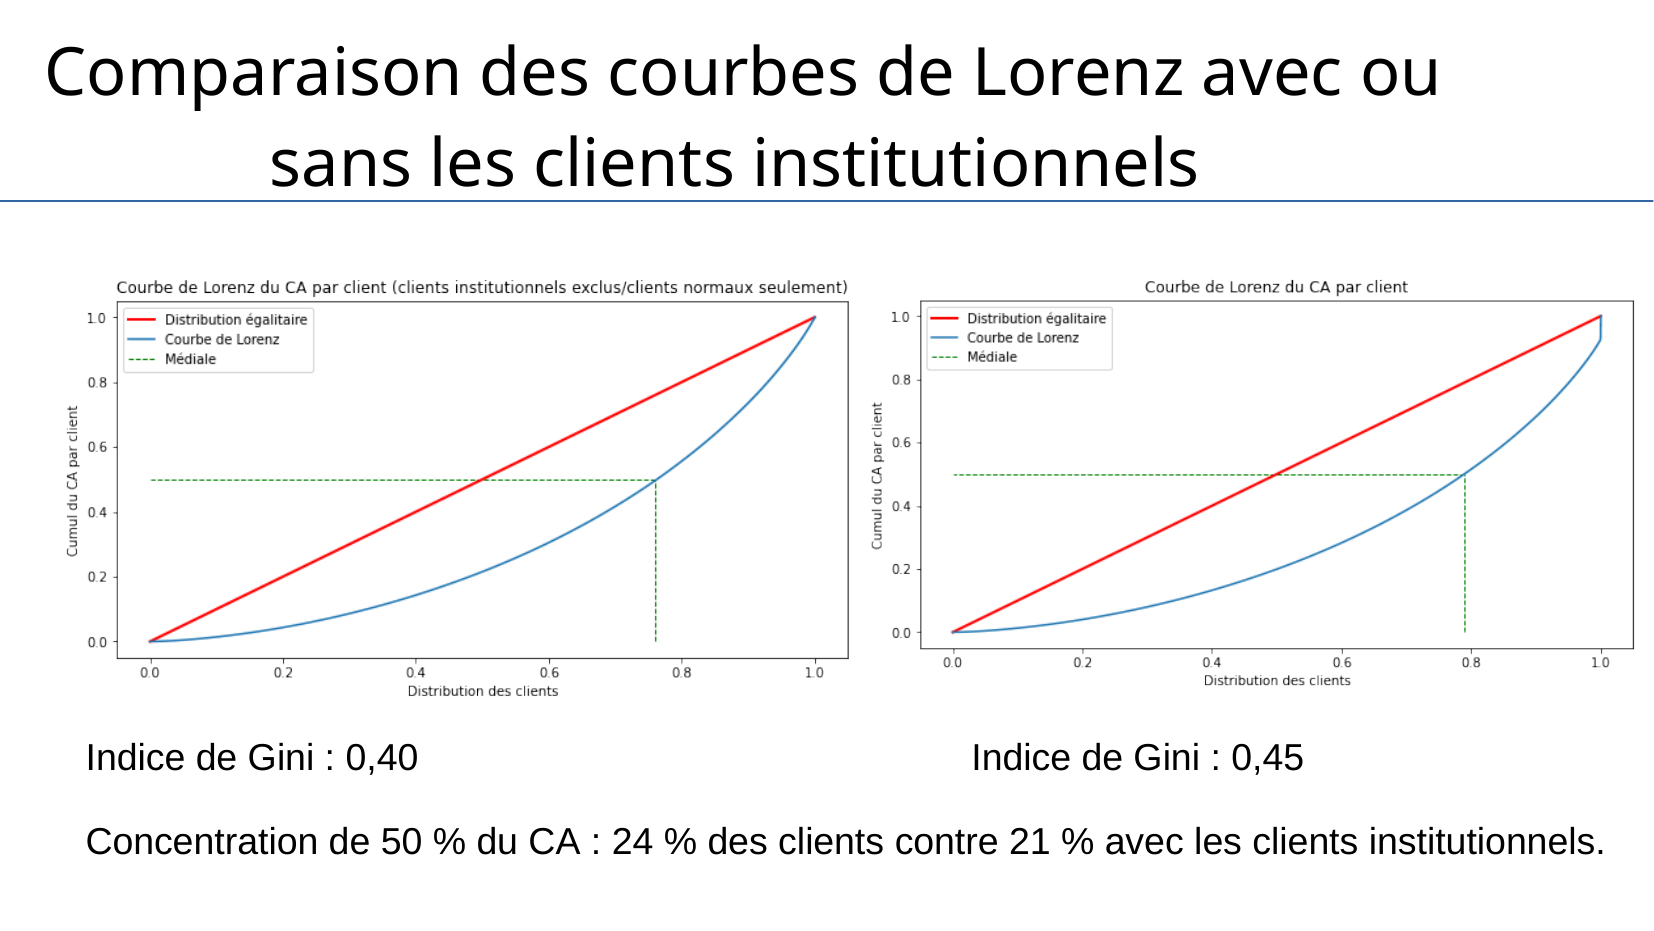

# Comparaison des courbes de Lorenz avec ou sans les clients institutionnels
Indice de Gini : 0,40								Indice de Gini : 0,45
Concentration de 50 % du CA : 24 % des clients contre 21 % avec les clients institutionnels.